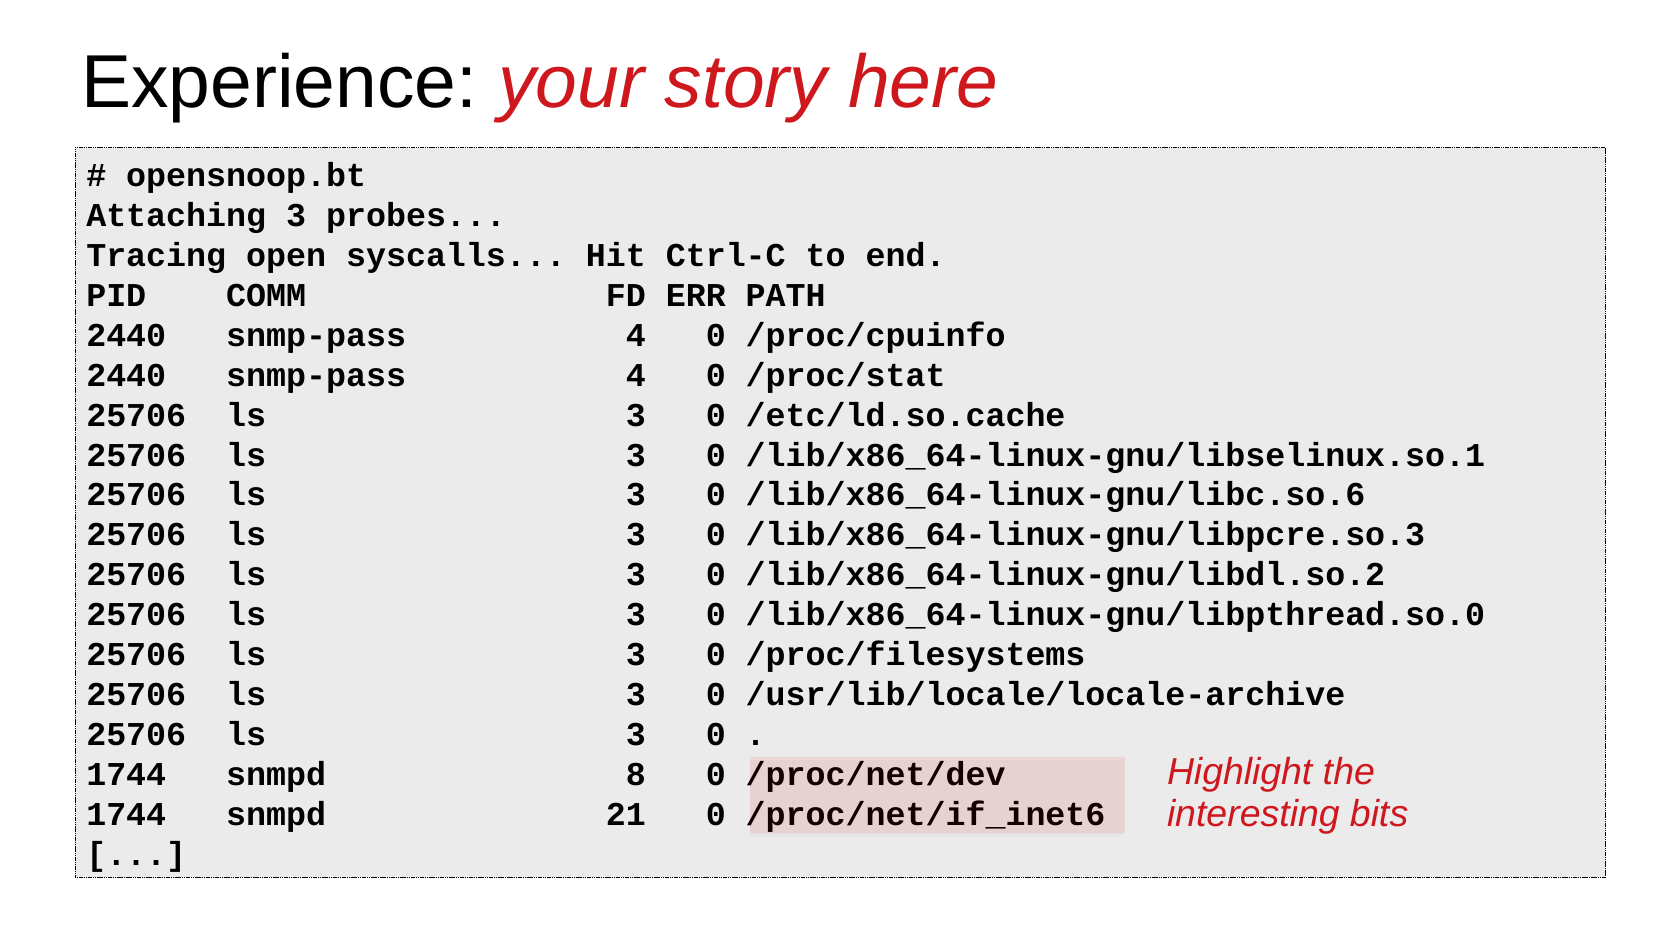

# Experience: your story here
# opensnoop.bt
Attaching 3 probes...
Tracing open syscalls... Hit Ctrl-C to end.
PID COMM FD ERR PATH
2440 snmp-pass 4 0 /proc/cpuinfo
2440 snmp-pass 4 0 /proc/stat
25706 ls 3 0 /etc/ld.so.cache
25706 ls 3 0 /lib/x86_64-linux-gnu/libselinux.so.1
25706 ls 3 0 /lib/x86_64-linux-gnu/libc.so.6
25706 ls 3 0 /lib/x86_64-linux-gnu/libpcre.so.3
25706 ls 3 0 /lib/x86_64-linux-gnu/libdl.so.2
25706 ls 3 0 /lib/x86_64-linux-gnu/libpthread.so.0
25706 ls 3 0 /proc/filesystems
25706 ls 3 0 /usr/lib/locale/locale-archive
25706 ls 3 0 .
1744 snmpd 8 0 /proc/net/dev
1744 snmpd 21 0 /proc/net/if_inet6
[...]
Highlight the
interesting bits